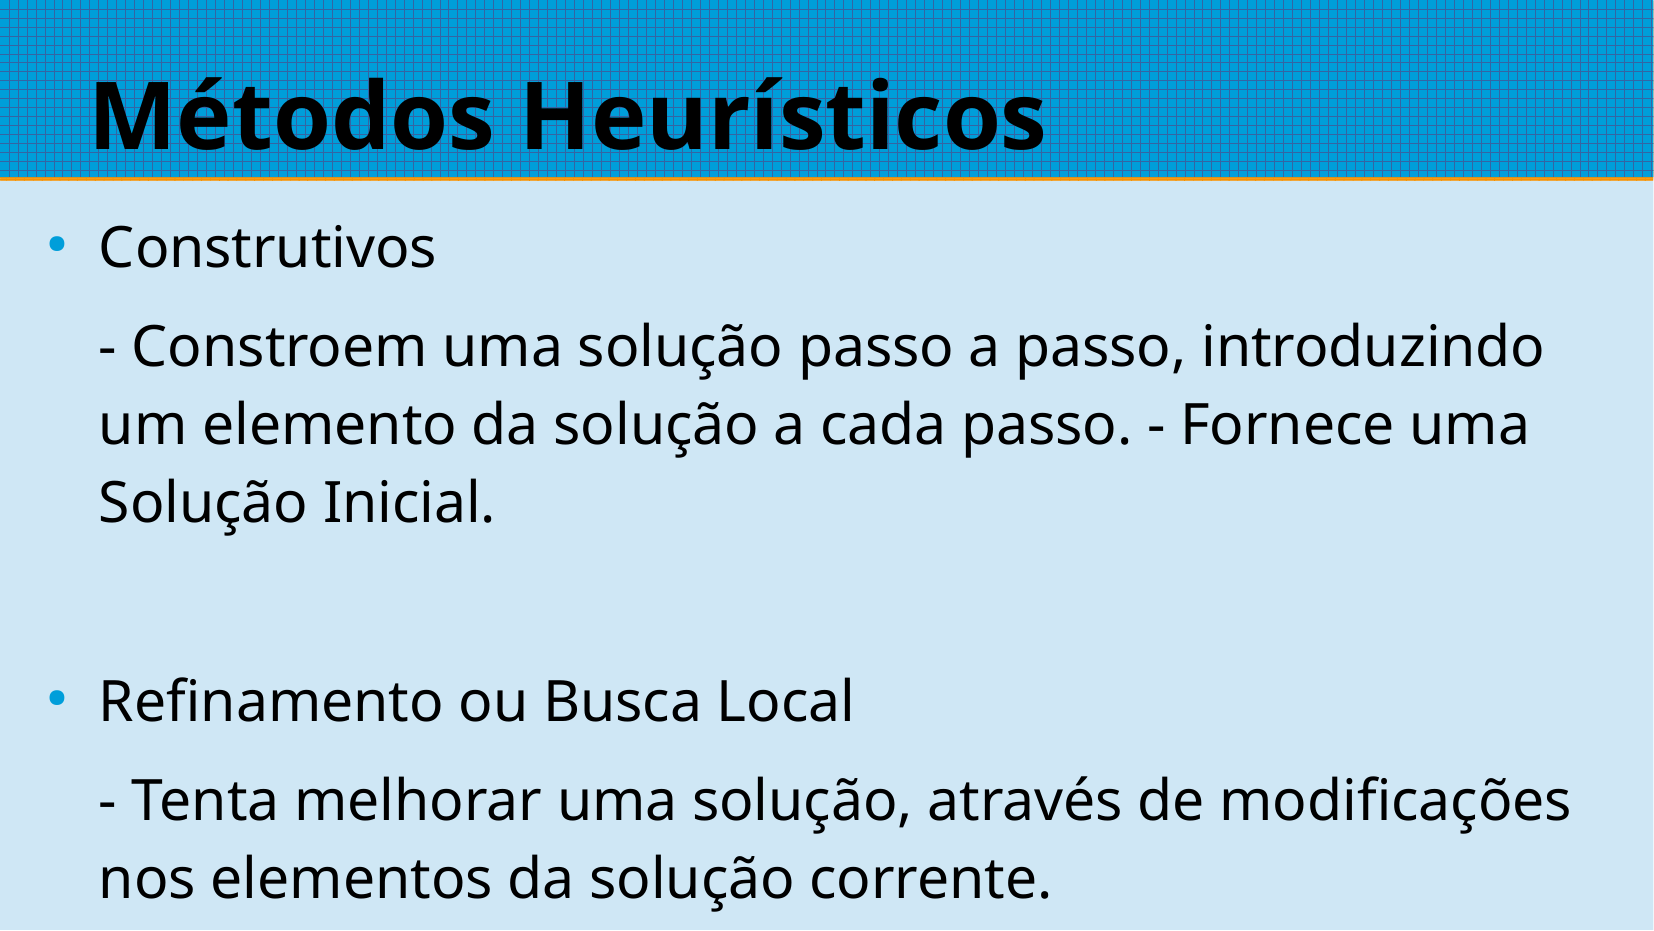

# Métodos Heurísticos
Construtivos
- Constroem uma solução passo a passo, introduzindo um elemento da solução a cada passo. - Fornece uma Solução Inicial.
Refinamento ou Busca Local
- Tenta melhorar uma solução, através de modificações nos elementos da solução corrente.